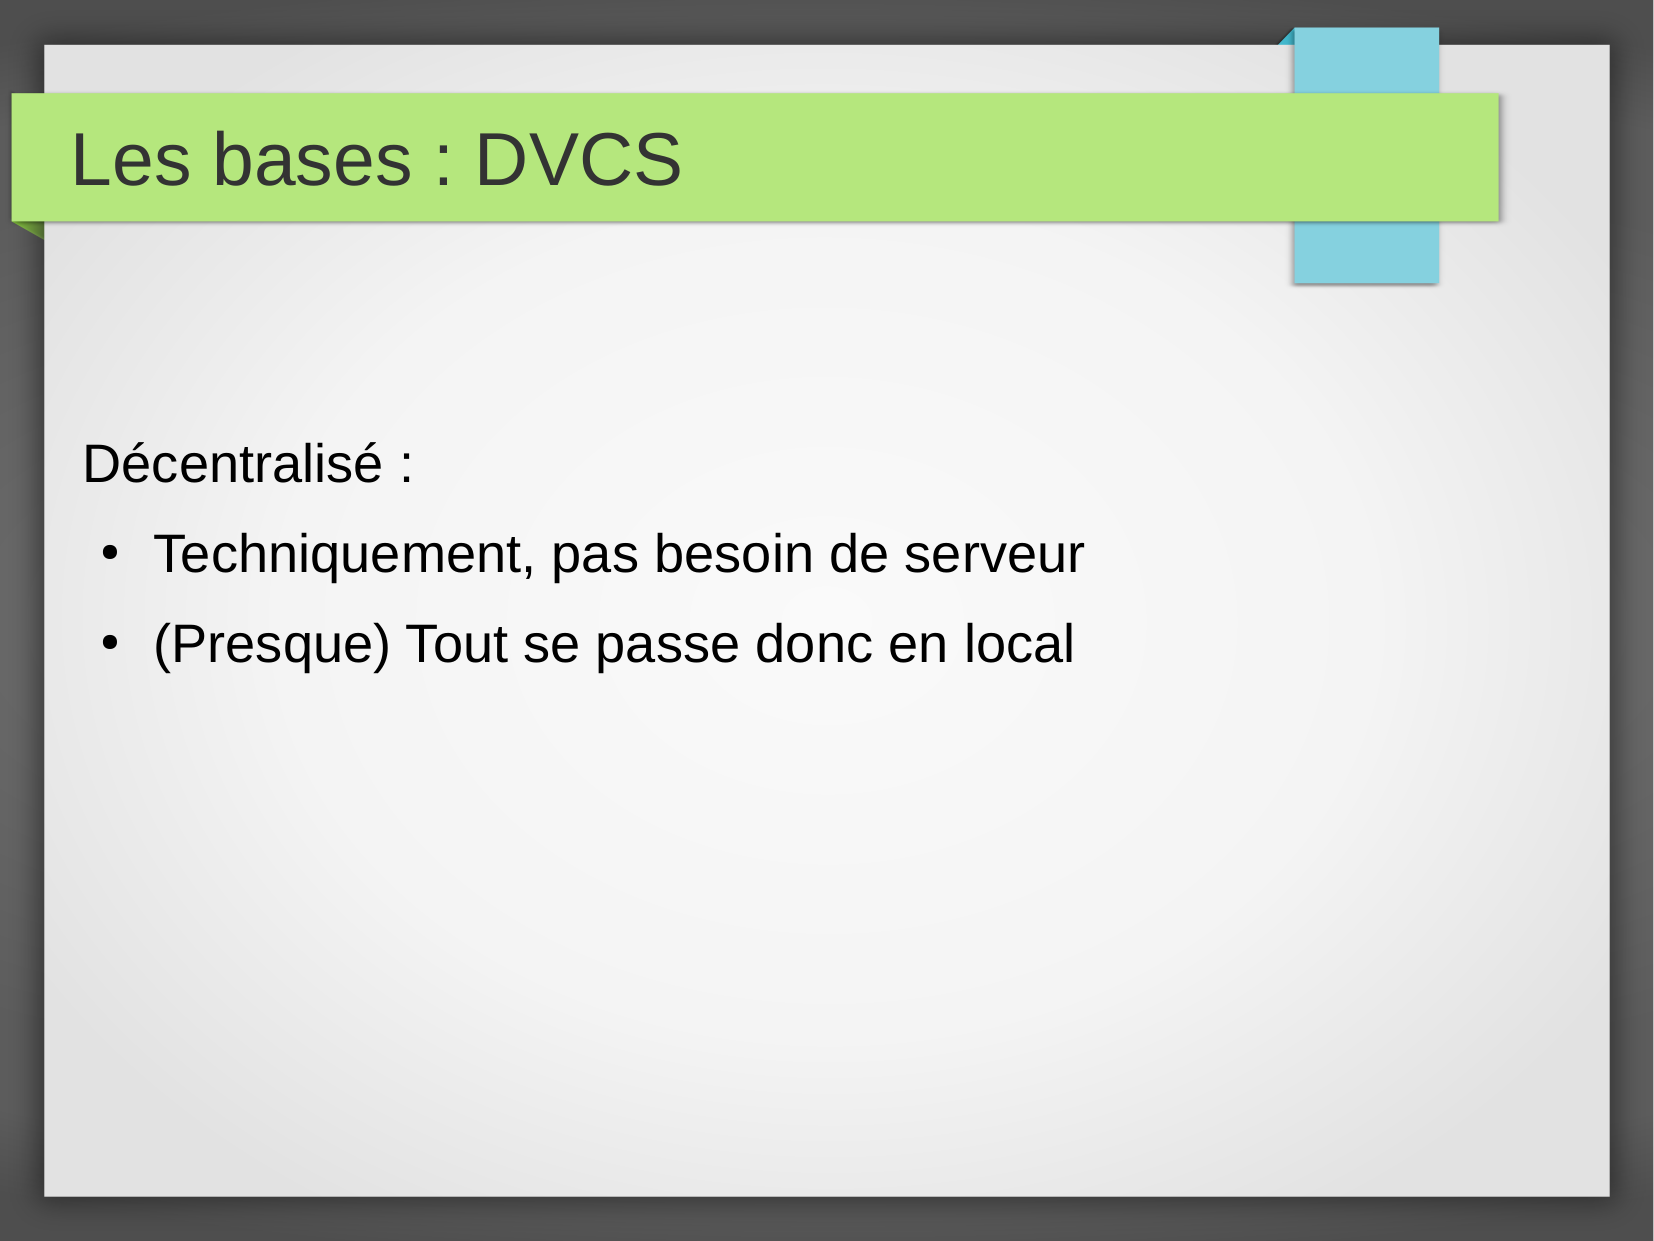

# Les bases : DVCS
Décentralisé :
Techniquement, pas besoin de serveur
(Presque) Tout se passe donc en local